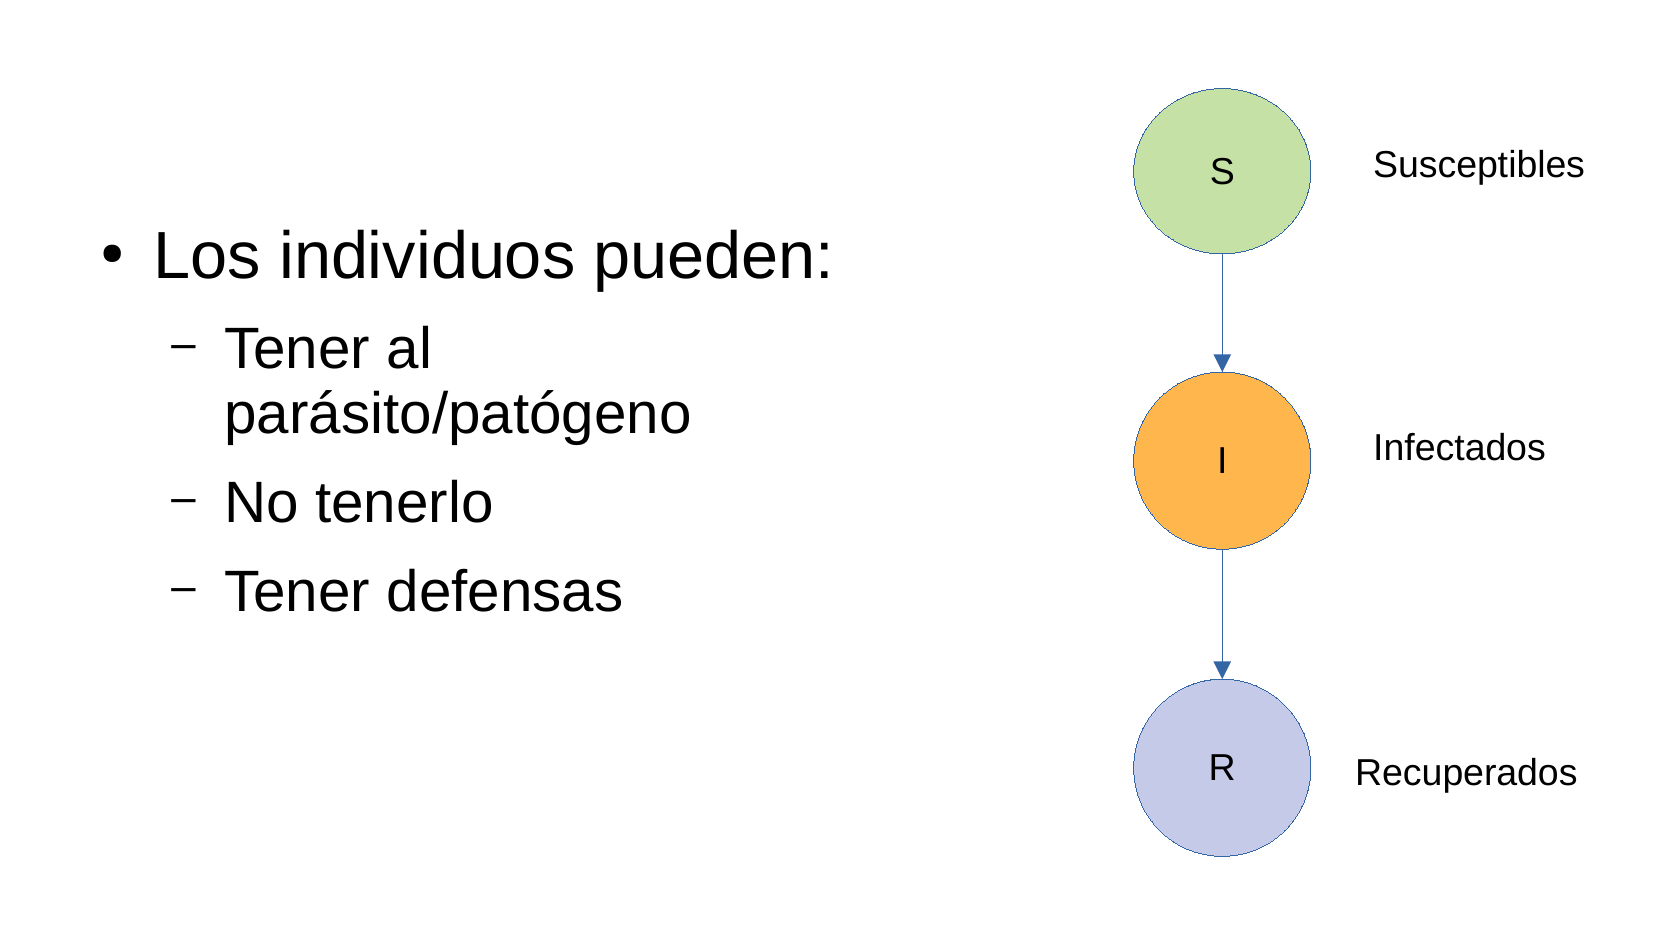

S
Susceptibles
# Los individuos pueden:
Tener al parásito/patógeno
No tenerlo
Tener defensas
I
Infectados
R
Recuperados